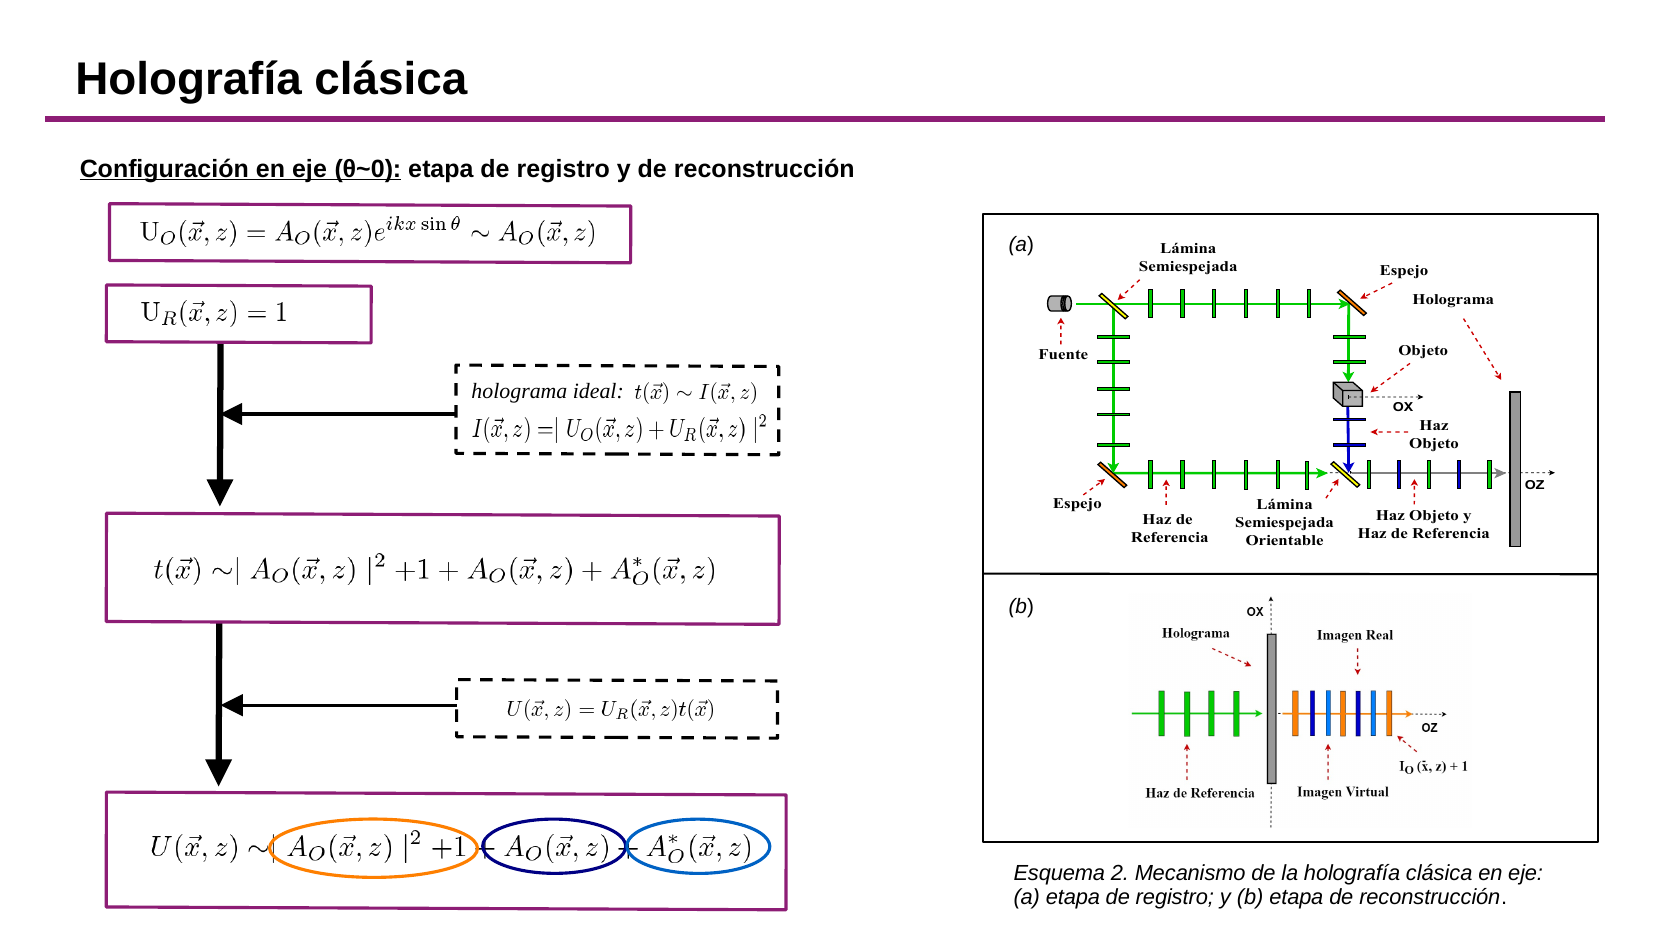

# Holografía clásica
Configuración en eje (θ~0): etapa de registro y de reconstrucción
(a)
holograma ideal:
(b)
Esquema 2. Mecanismo de la holografía clásica en eje: (a) etapa de registro; y (b) etapa de reconstrucción.